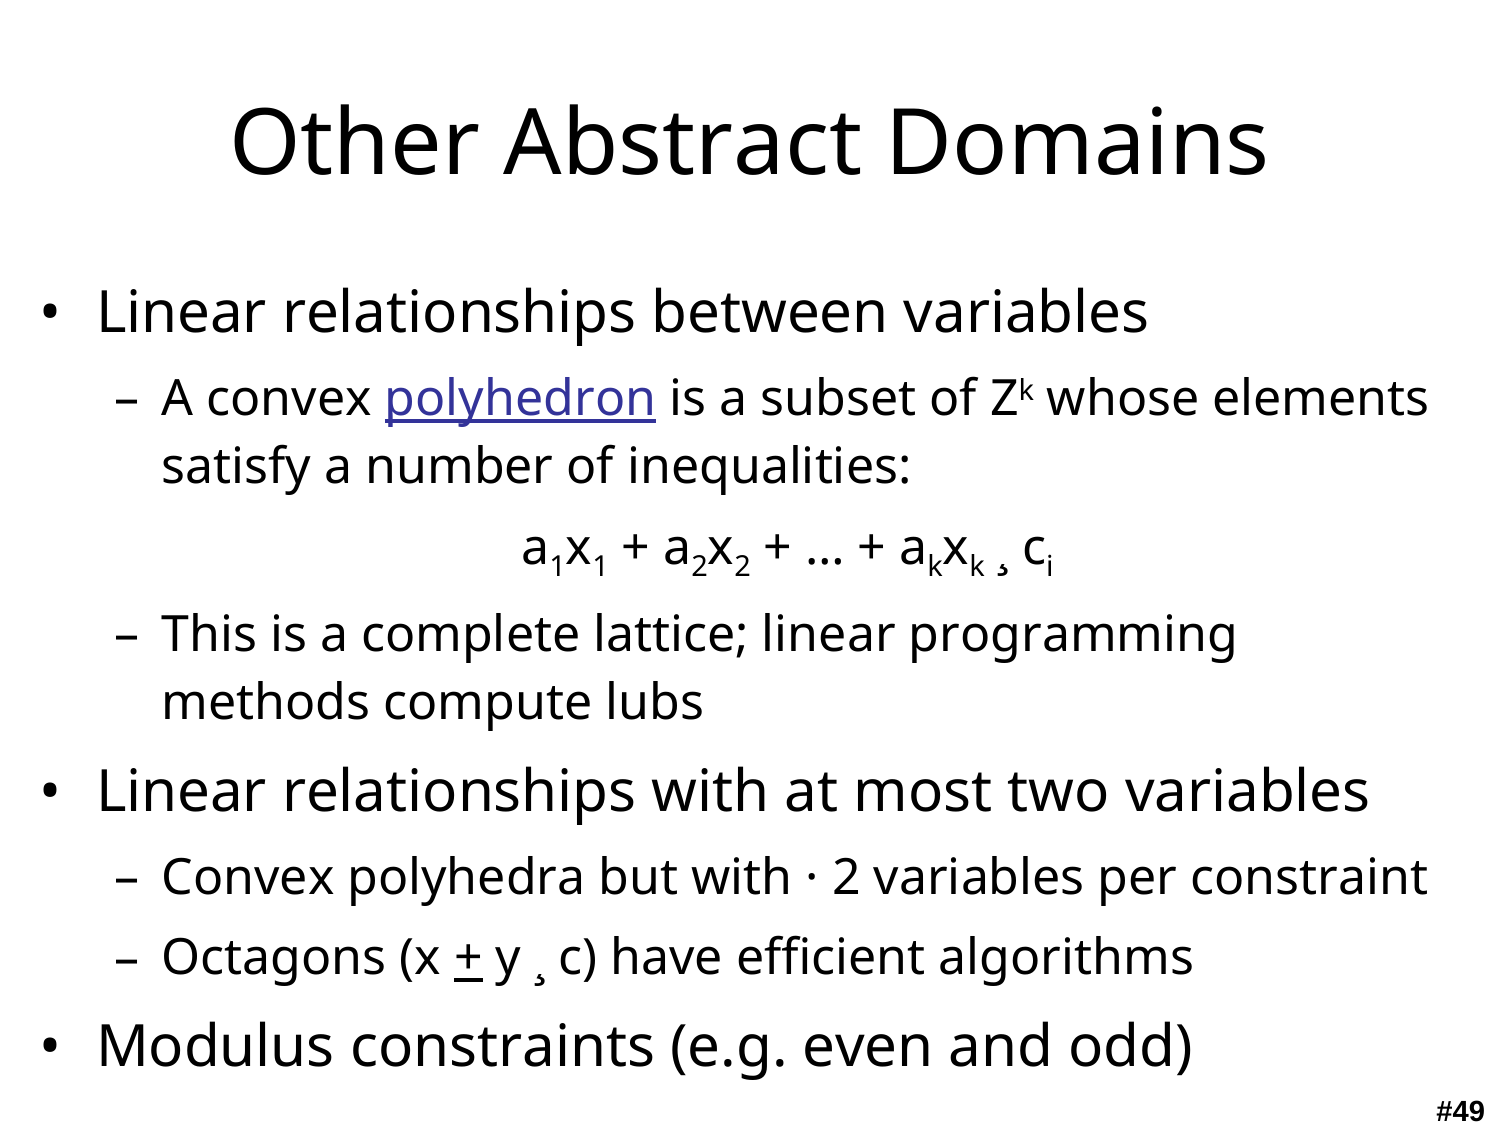

# Other Abstract Domains
Linear relationships between variables
A convex polyhedron is a subset of Zk whose elements satisfy a number of inequalities:
a1x1 + a2x2 + … + akxk ¸ ci
This is a complete lattice; linear programming methods compute lubs
Linear relationships with at most two variables
Convex polyhedra but with · 2 variables per constraint
Octagons (x + y ¸ c) have efficient algorithms
Modulus constraints (e.g. even and odd)
49